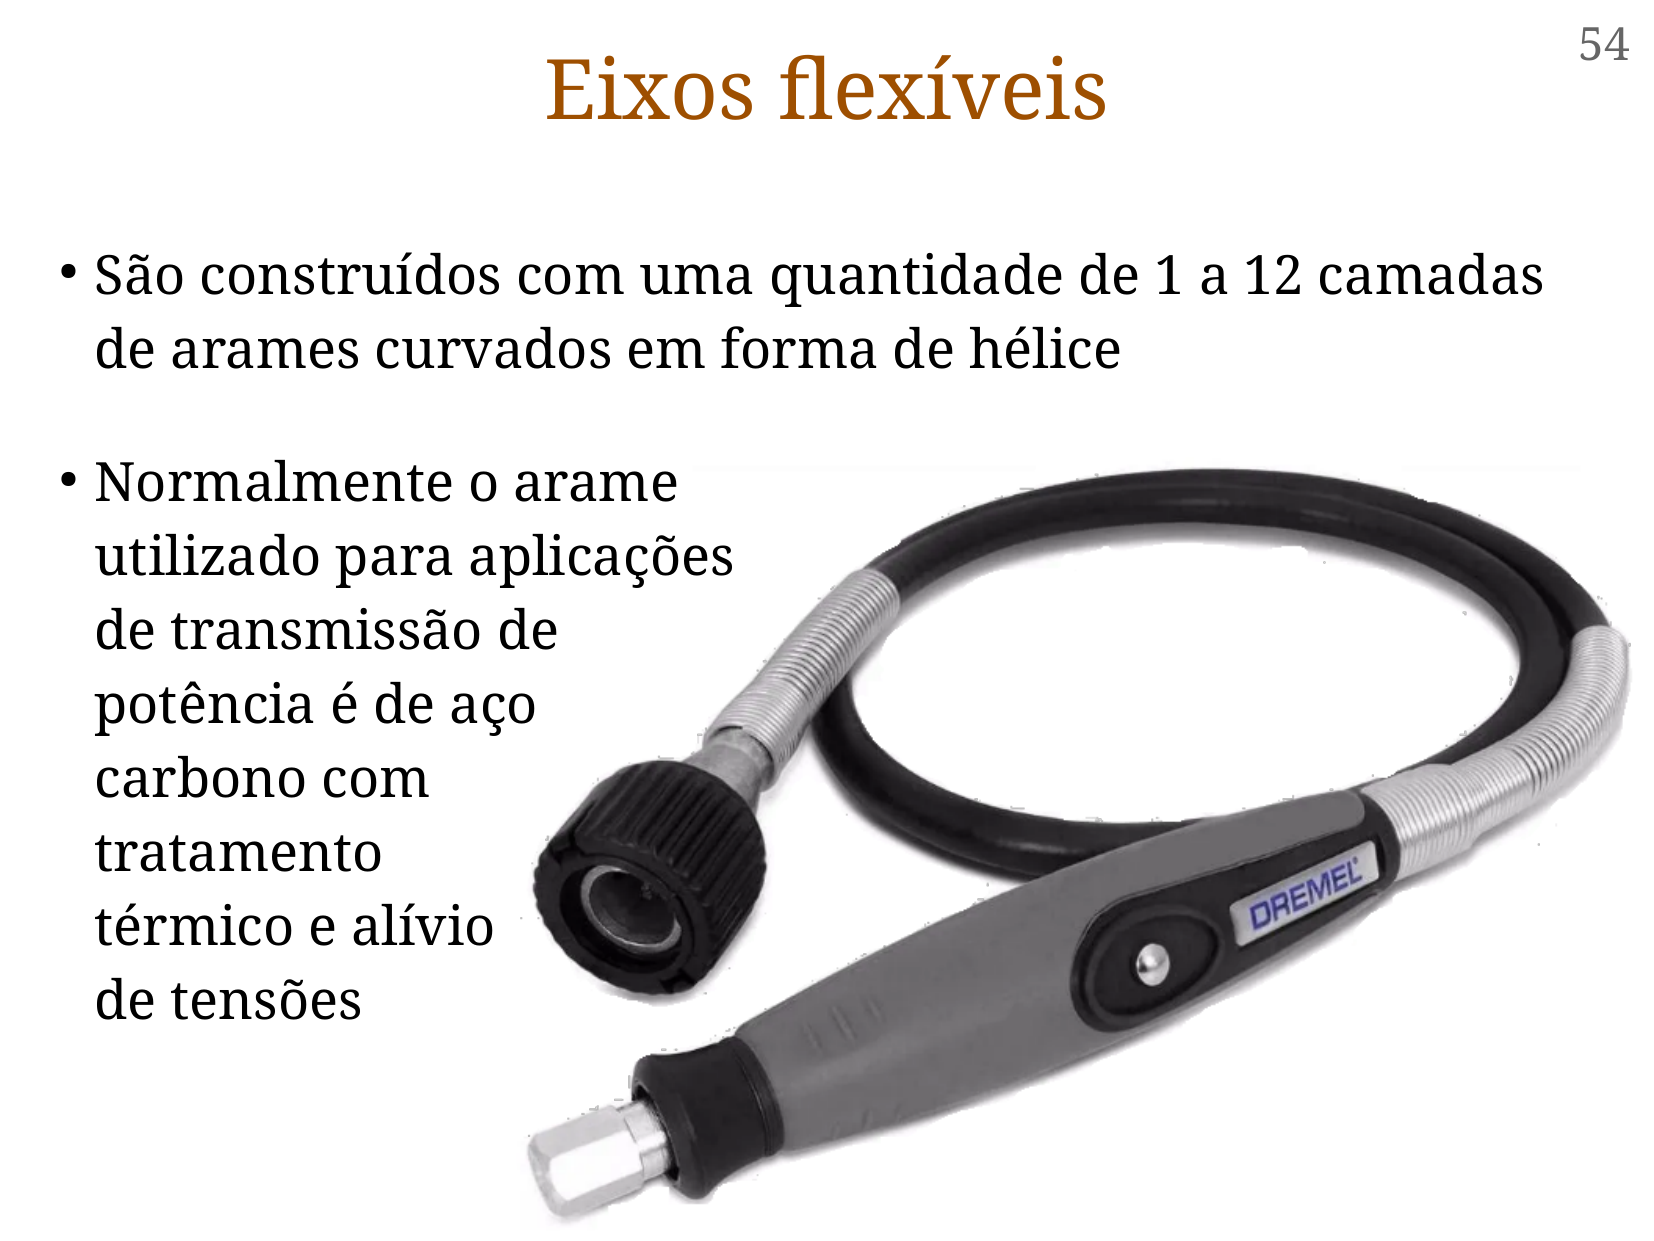

54
# Eixos flexíveis
São construídos com uma quantidade de 1 a 12 camadas de arames curvados em forma de hélice
Normalmente o arame
utilizado para aplicações
de transmissão de
potência é de aço
carbono com
tratamento
térmico e alívio
de tensões